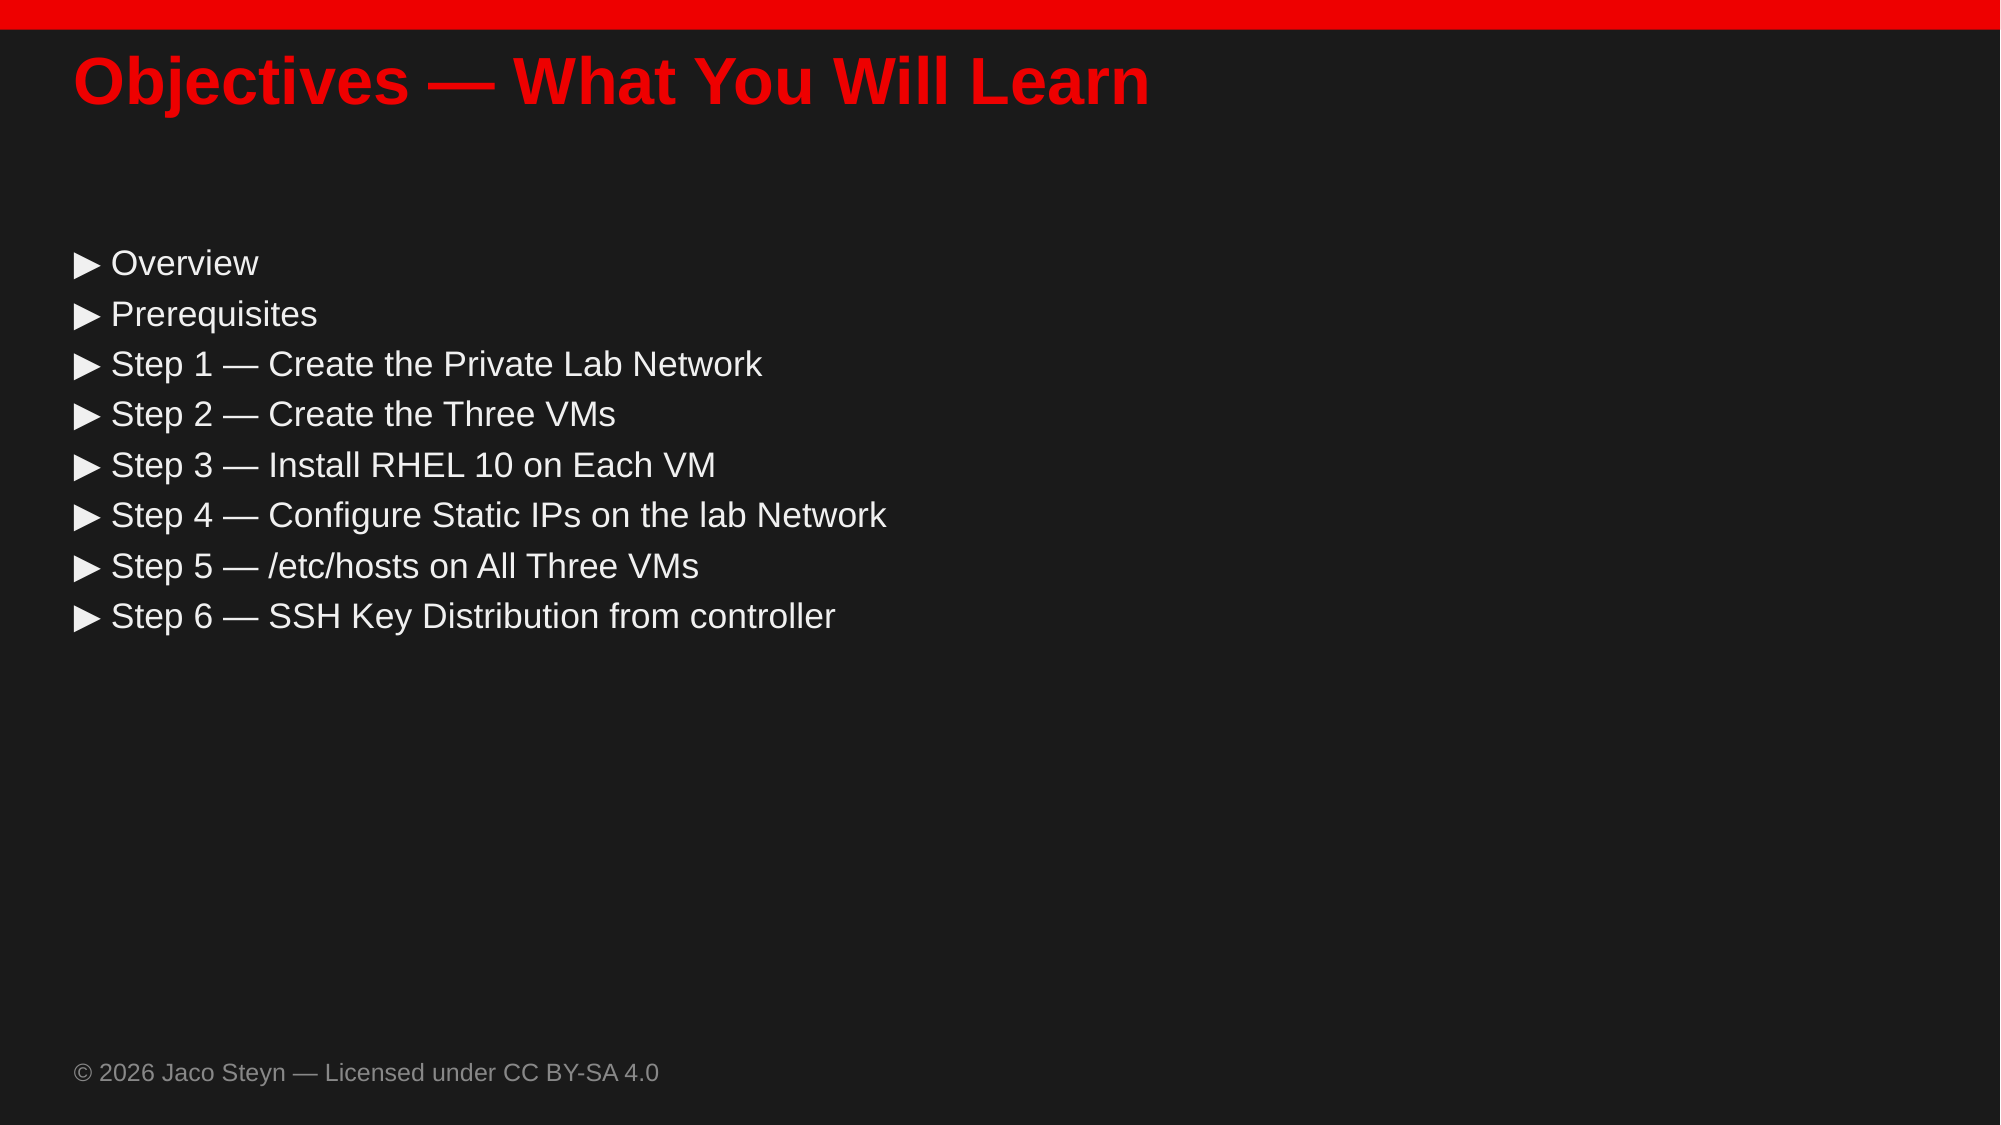

Objectives — What You Will Learn
▶ Overview
▶ Prerequisites
▶ Step 1 — Create the Private Lab Network
▶ Step 2 — Create the Three VMs
▶ Step 3 — Install RHEL 10 on Each VM
▶ Step 4 — Configure Static IPs on the lab Network
▶ Step 5 — /etc/hosts on All Three VMs
▶ Step 6 — SSH Key Distribution from controller
© 2026 Jaco Steyn — Licensed under CC BY-SA 4.0